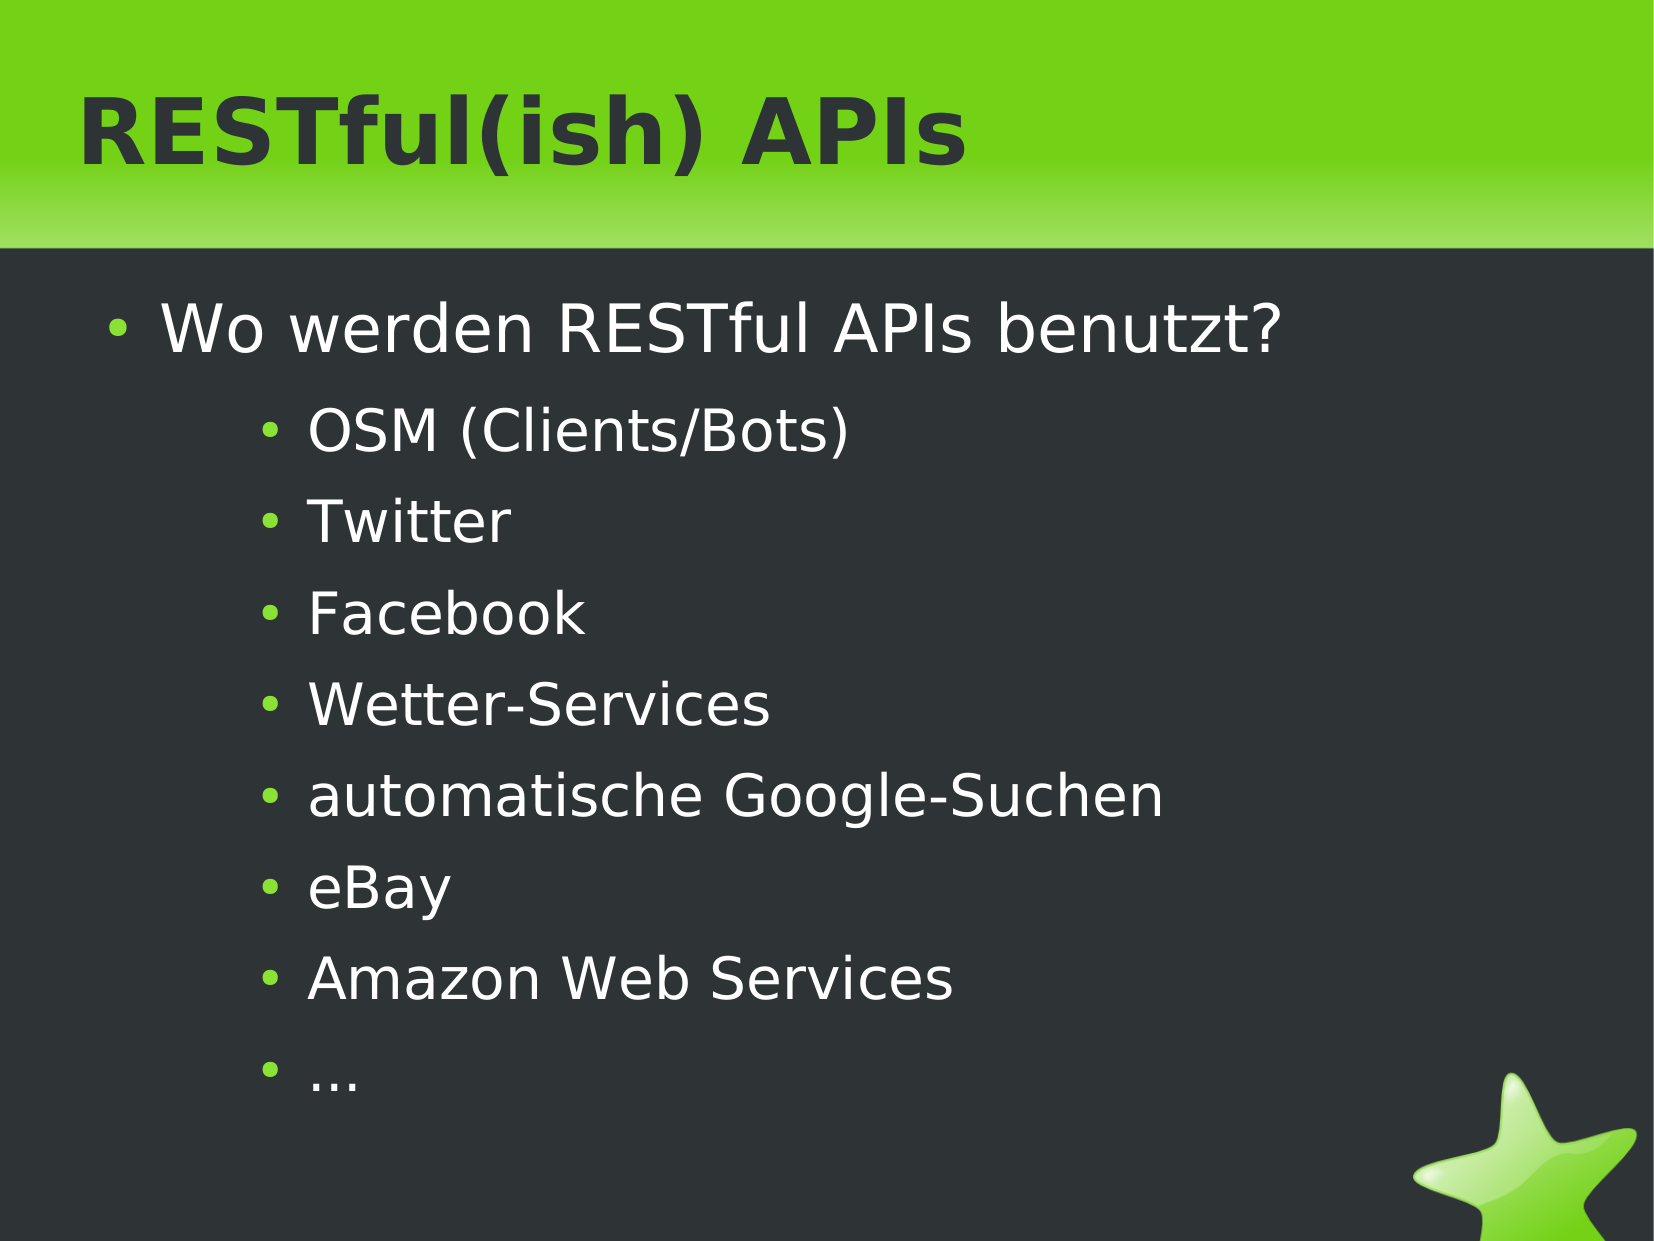

# RESTful(ish) APIs
Wo werden RESTful APIs benutzt?
OSM (Clients/Bots)
Twitter
Facebook
Wetter-Services
automatische Google-Suchen
eBay
Amazon Web Services
...